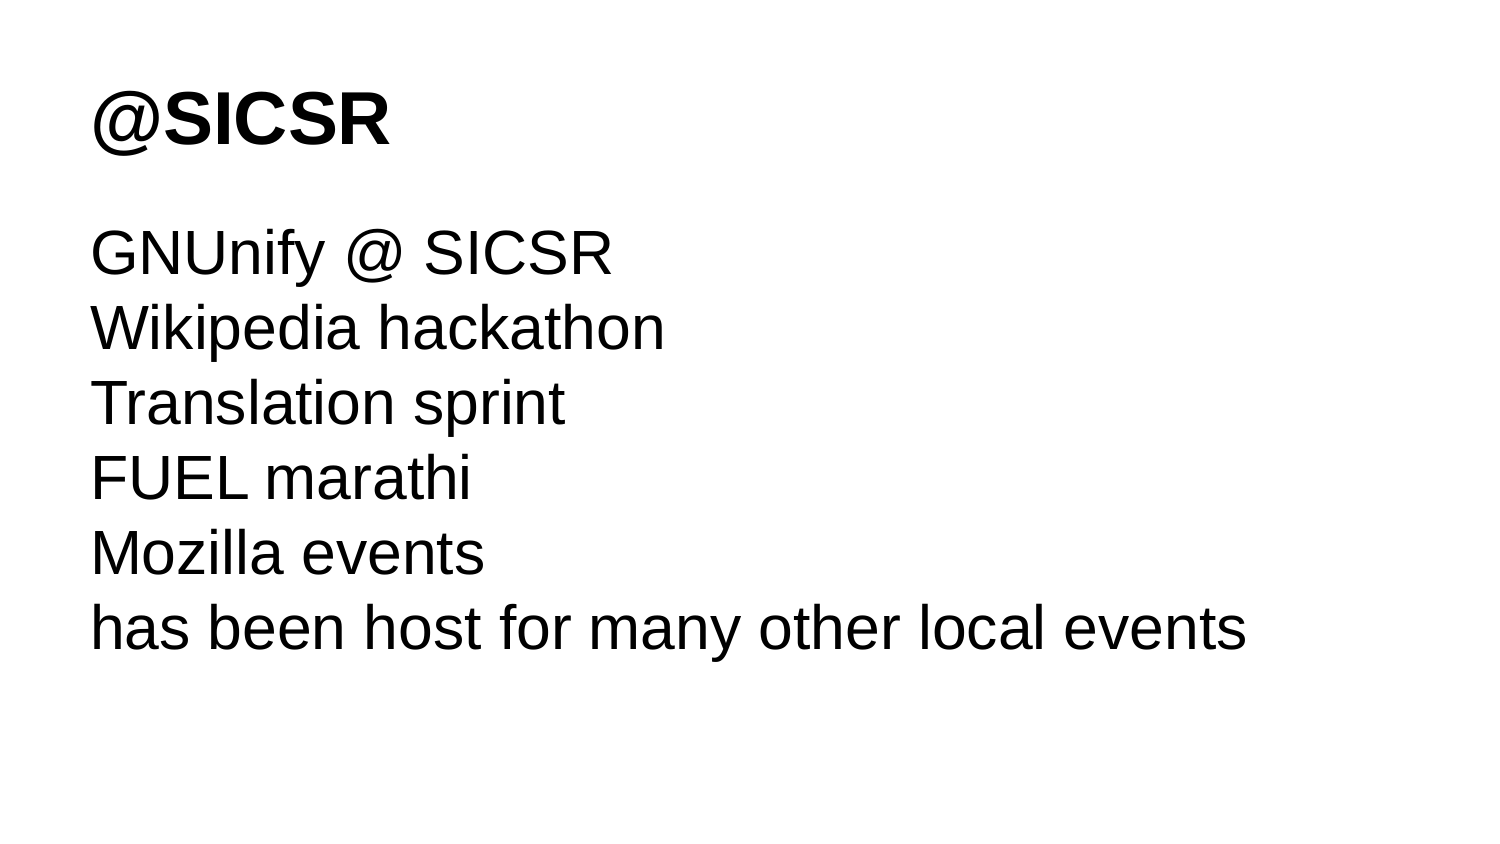

# @SICSR
GNUnify @ SICSR
Wikipedia hackathon
Translation sprint
FUEL marathi
Mozilla events
has been host for many other local events